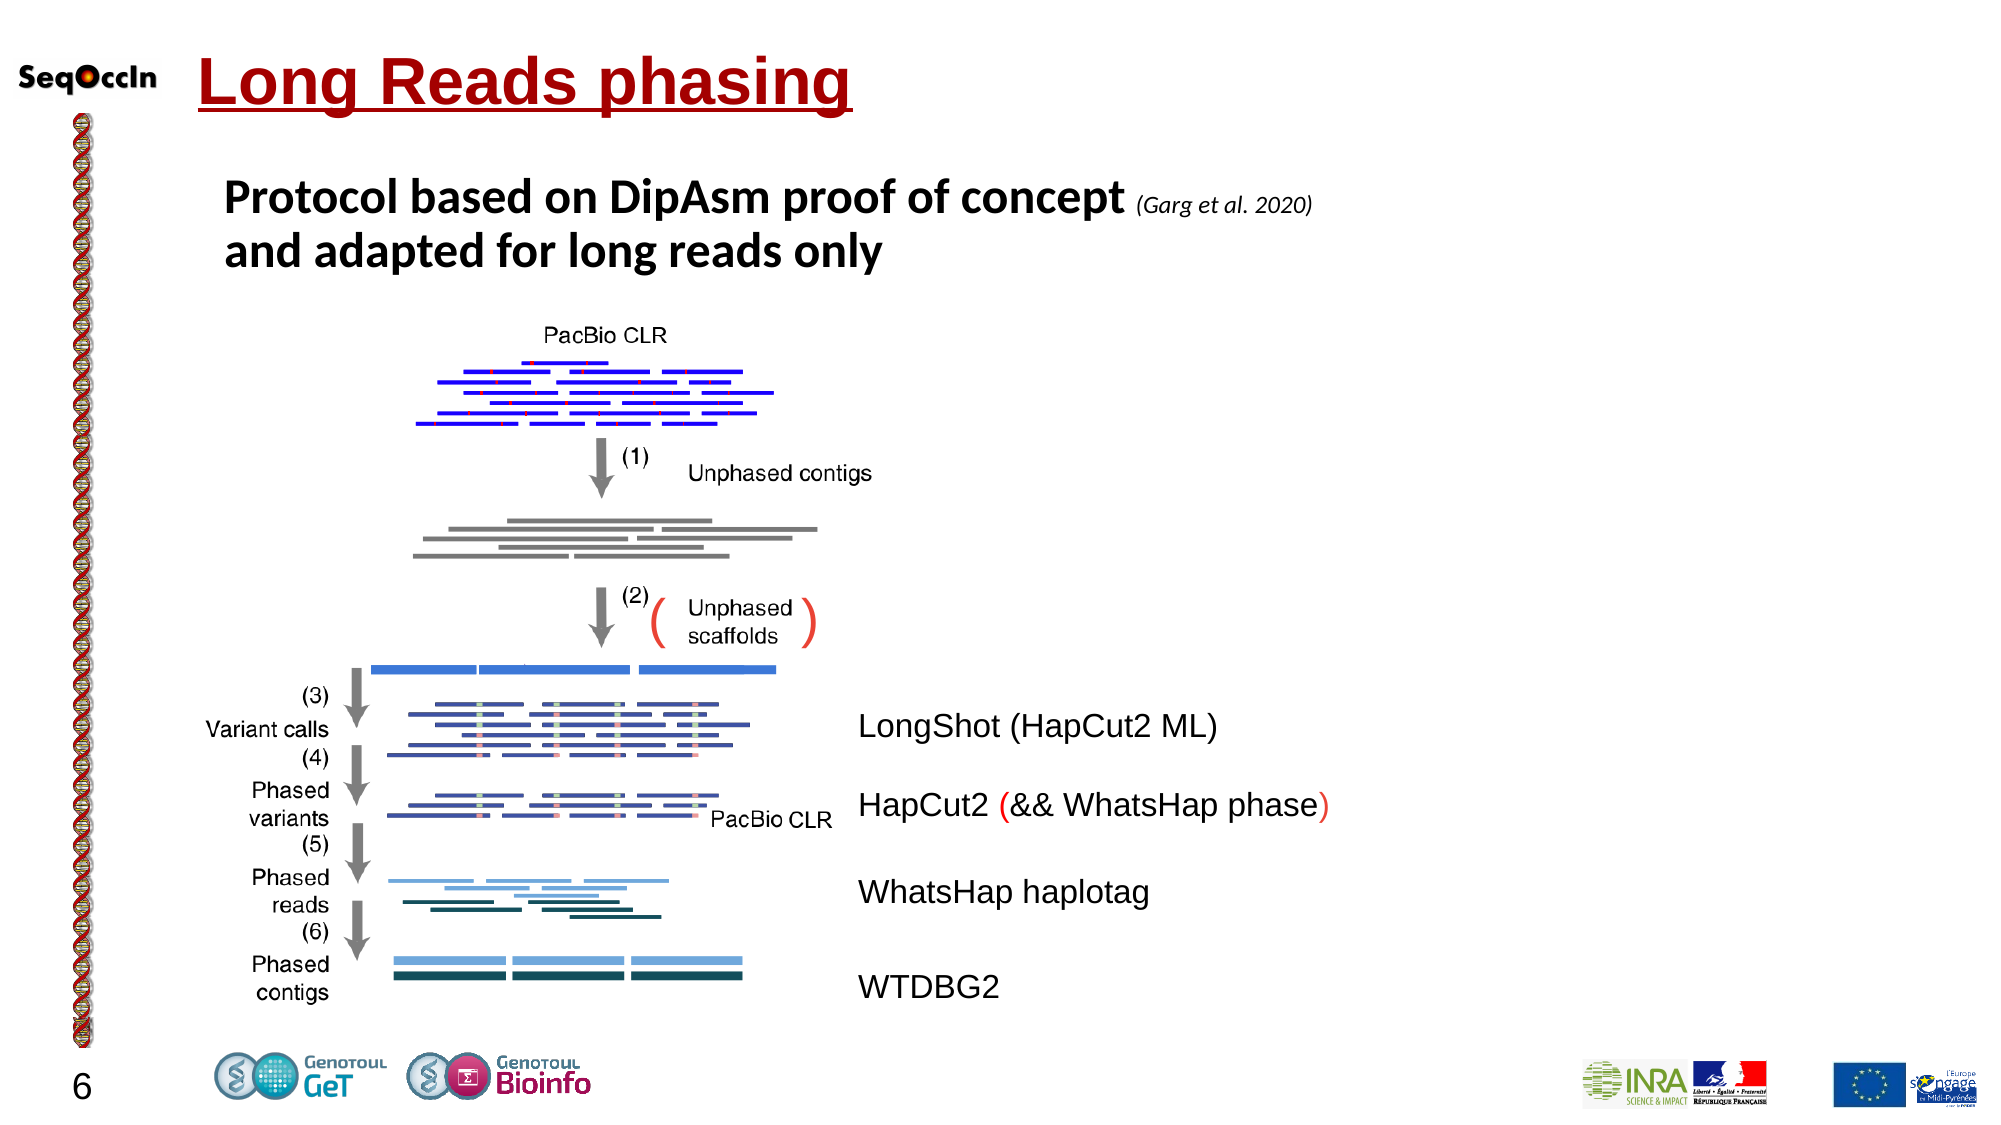

Long Reads phasing
Protocol based on DipAsm proof of concept (Garg et al. 2020) and adapted for long reads only
( )
LongShot (HapCut2 ML)
HapCut2 (&& WhatsHap phase)
WhatsHap haplotag
WTDBG2